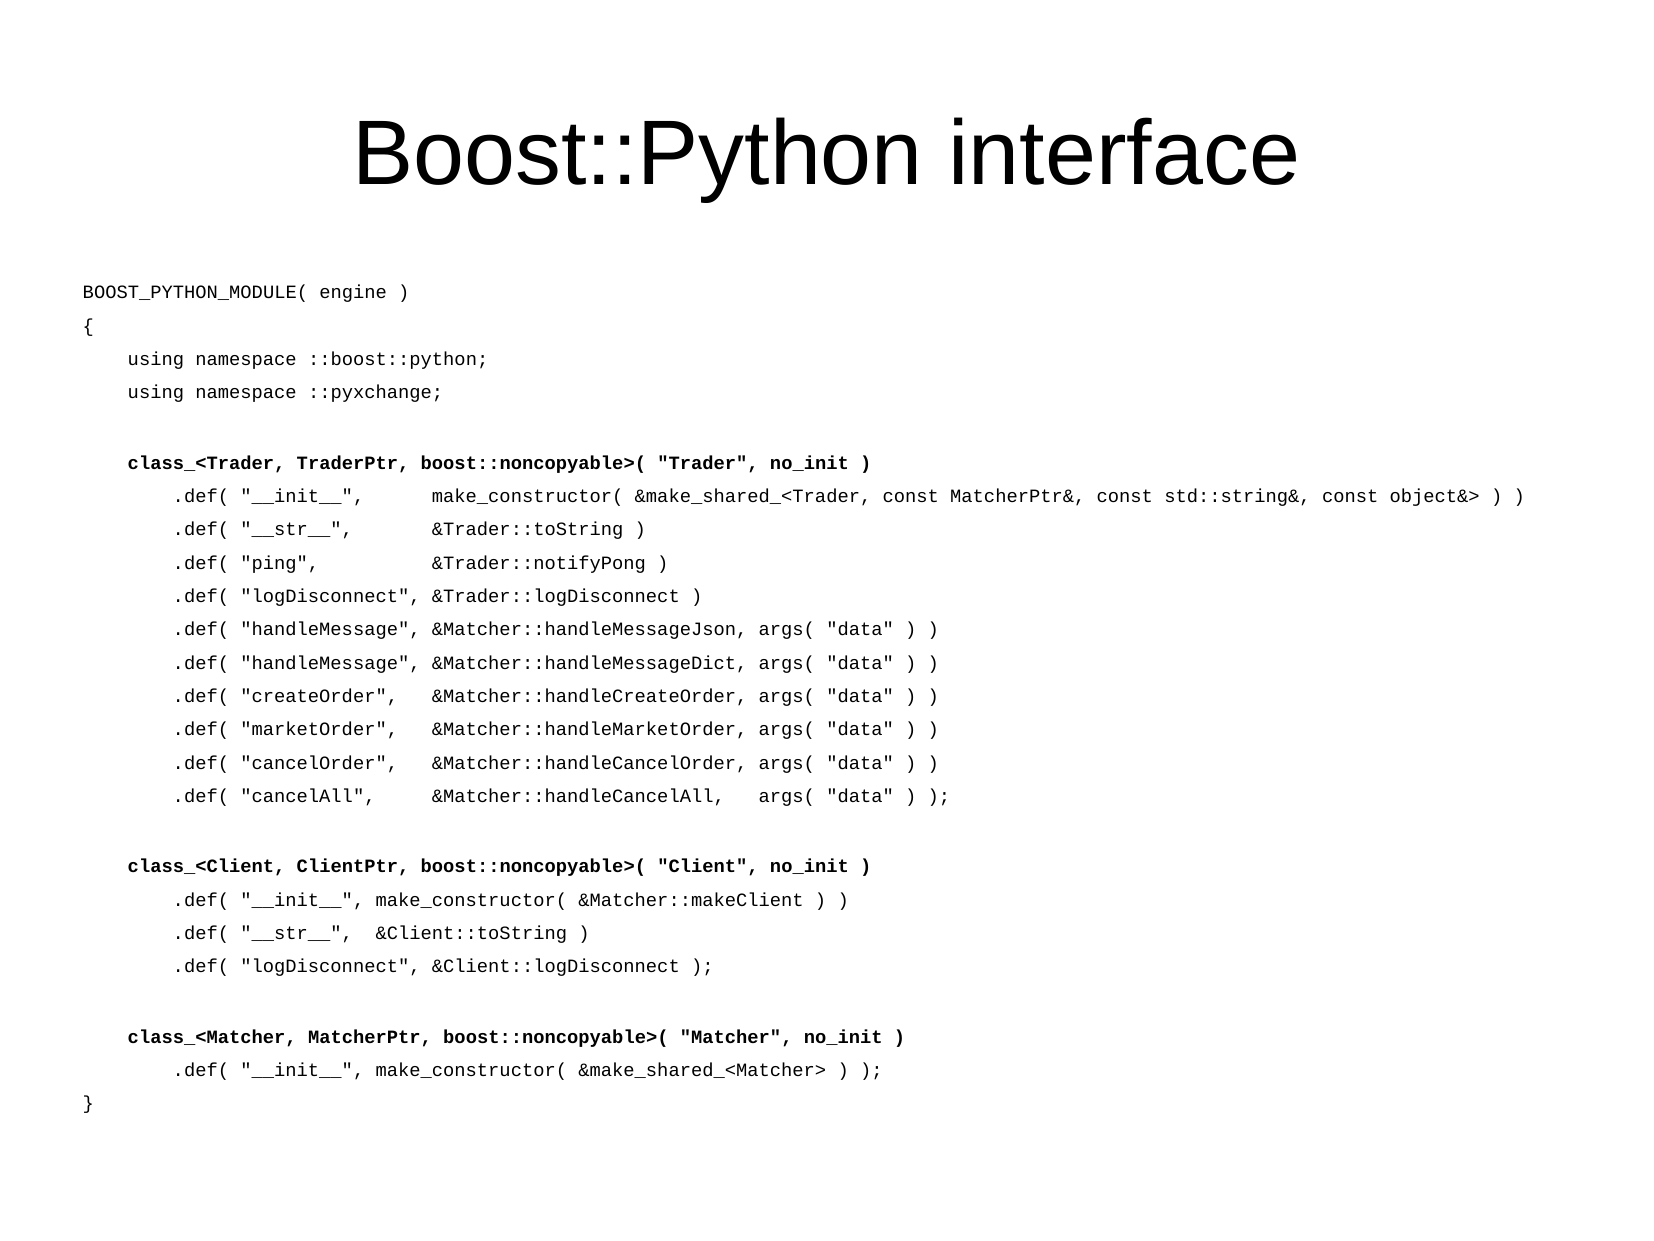

# Boost::Python interface
BOOST_PYTHON_MODULE( engine )
{
 using namespace ::boost::python;
 using namespace ::pyxchange;
 class_<Trader, TraderPtr, boost::noncopyable>( "Trader", no_init )
 .def( "__init__", make_constructor( &make_shared_<Trader, const MatcherPtr&, const std::string&, const object&> ) )
 .def( "__str__", &Trader::toString )
 .def( "ping", &Trader::notifyPong )
 .def( "logDisconnect", &Trader::logDisconnect )
 .def( "handleMessage", &Matcher::handleMessageJson, args( "data" ) )
 .def( "handleMessage", &Matcher::handleMessageDict, args( "data" ) )
 .def( "createOrder", &Matcher::handleCreateOrder, args( "data" ) )
 .def( "marketOrder", &Matcher::handleMarketOrder, args( "data" ) )
 .def( "cancelOrder", &Matcher::handleCancelOrder, args( "data" ) )
 .def( "cancelAll", &Matcher::handleCancelAll, args( "data" ) );
 class_<Client, ClientPtr, boost::noncopyable>( "Client", no_init )
 .def( "__init__", make_constructor( &Matcher::makeClient ) )
 .def( "__str__", &Client::toString )
 .def( "logDisconnect", &Client::logDisconnect );
 class_<Matcher, MatcherPtr, boost::noncopyable>( "Matcher", no_init )
 .def( "__init__", make_constructor( &make_shared_<Matcher> ) );
}